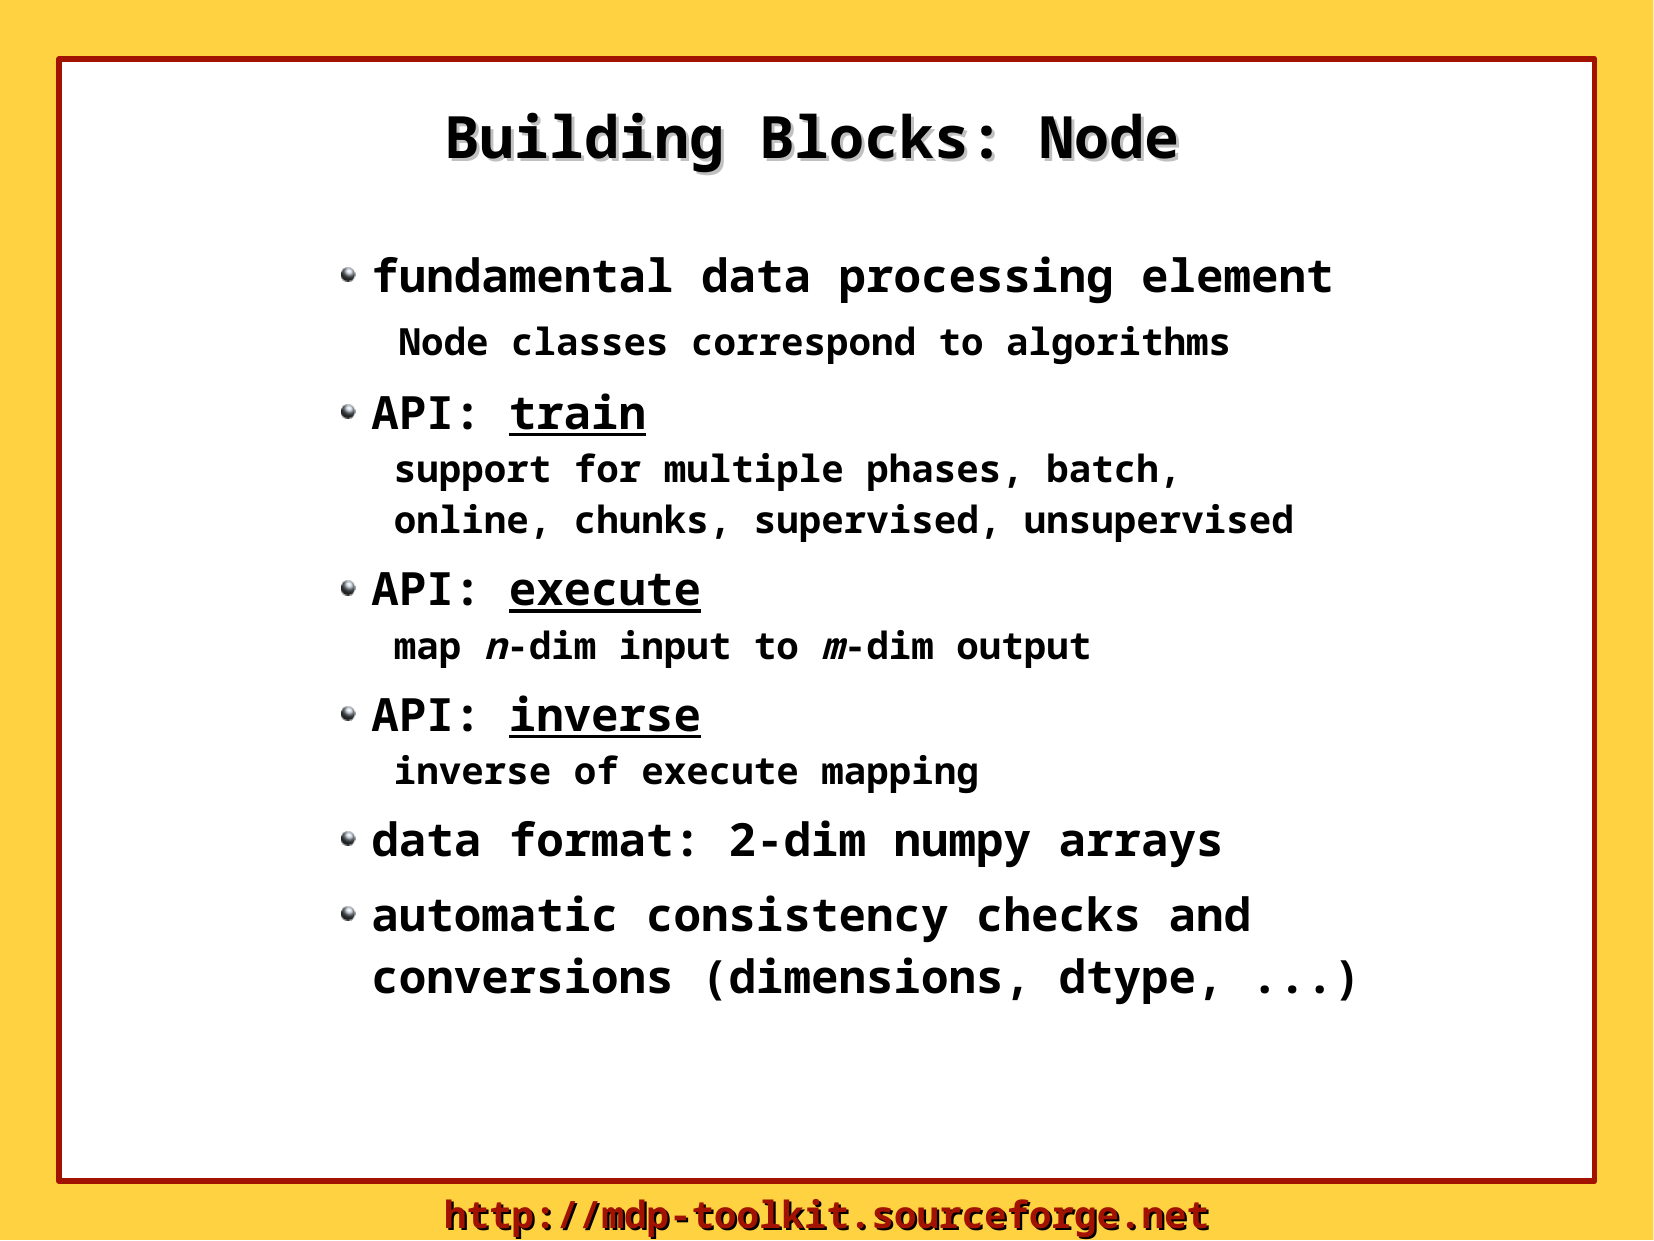

Building Blocks: Node
fundamental data processing element
 Node classes correspond to algorithms
API: train
 support for multiple phases, batch,
 online, chunks, supervised, unsupervised
API: execute
 map n-dim input to m-dim output
API: inverse
 inverse of execute mapping
data format: 2-dim numpy arrays
automatic consistency checks and
conversions (dimensions, dtype, ...)